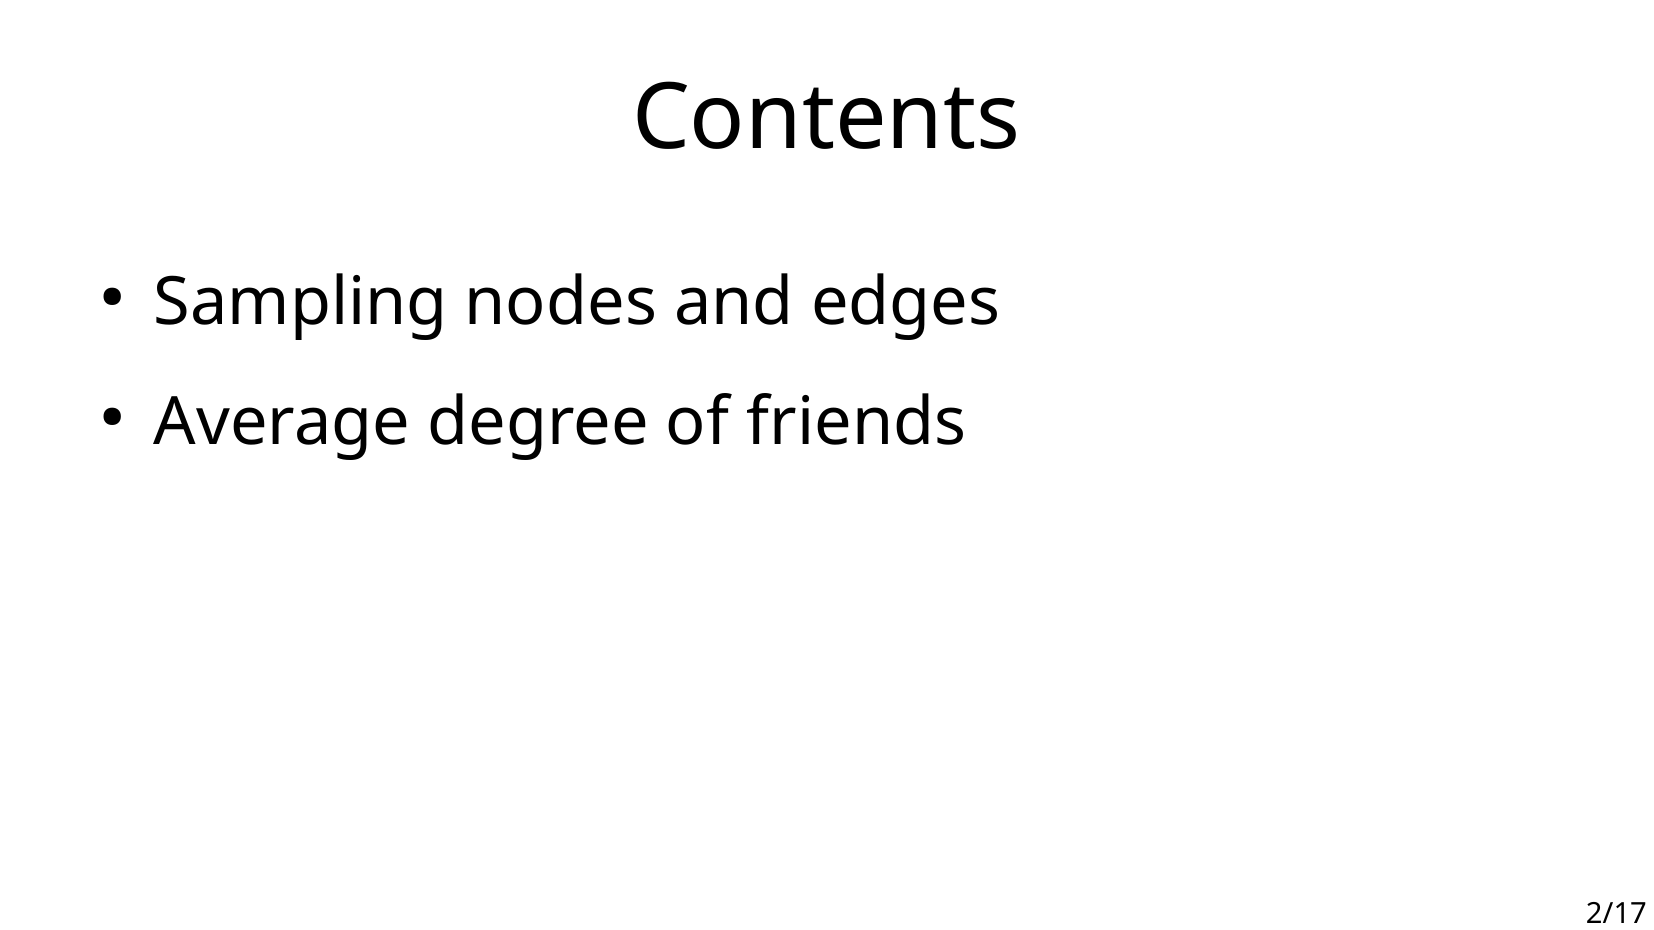

# Contents
Sampling nodes and edges
Average degree of friends
2